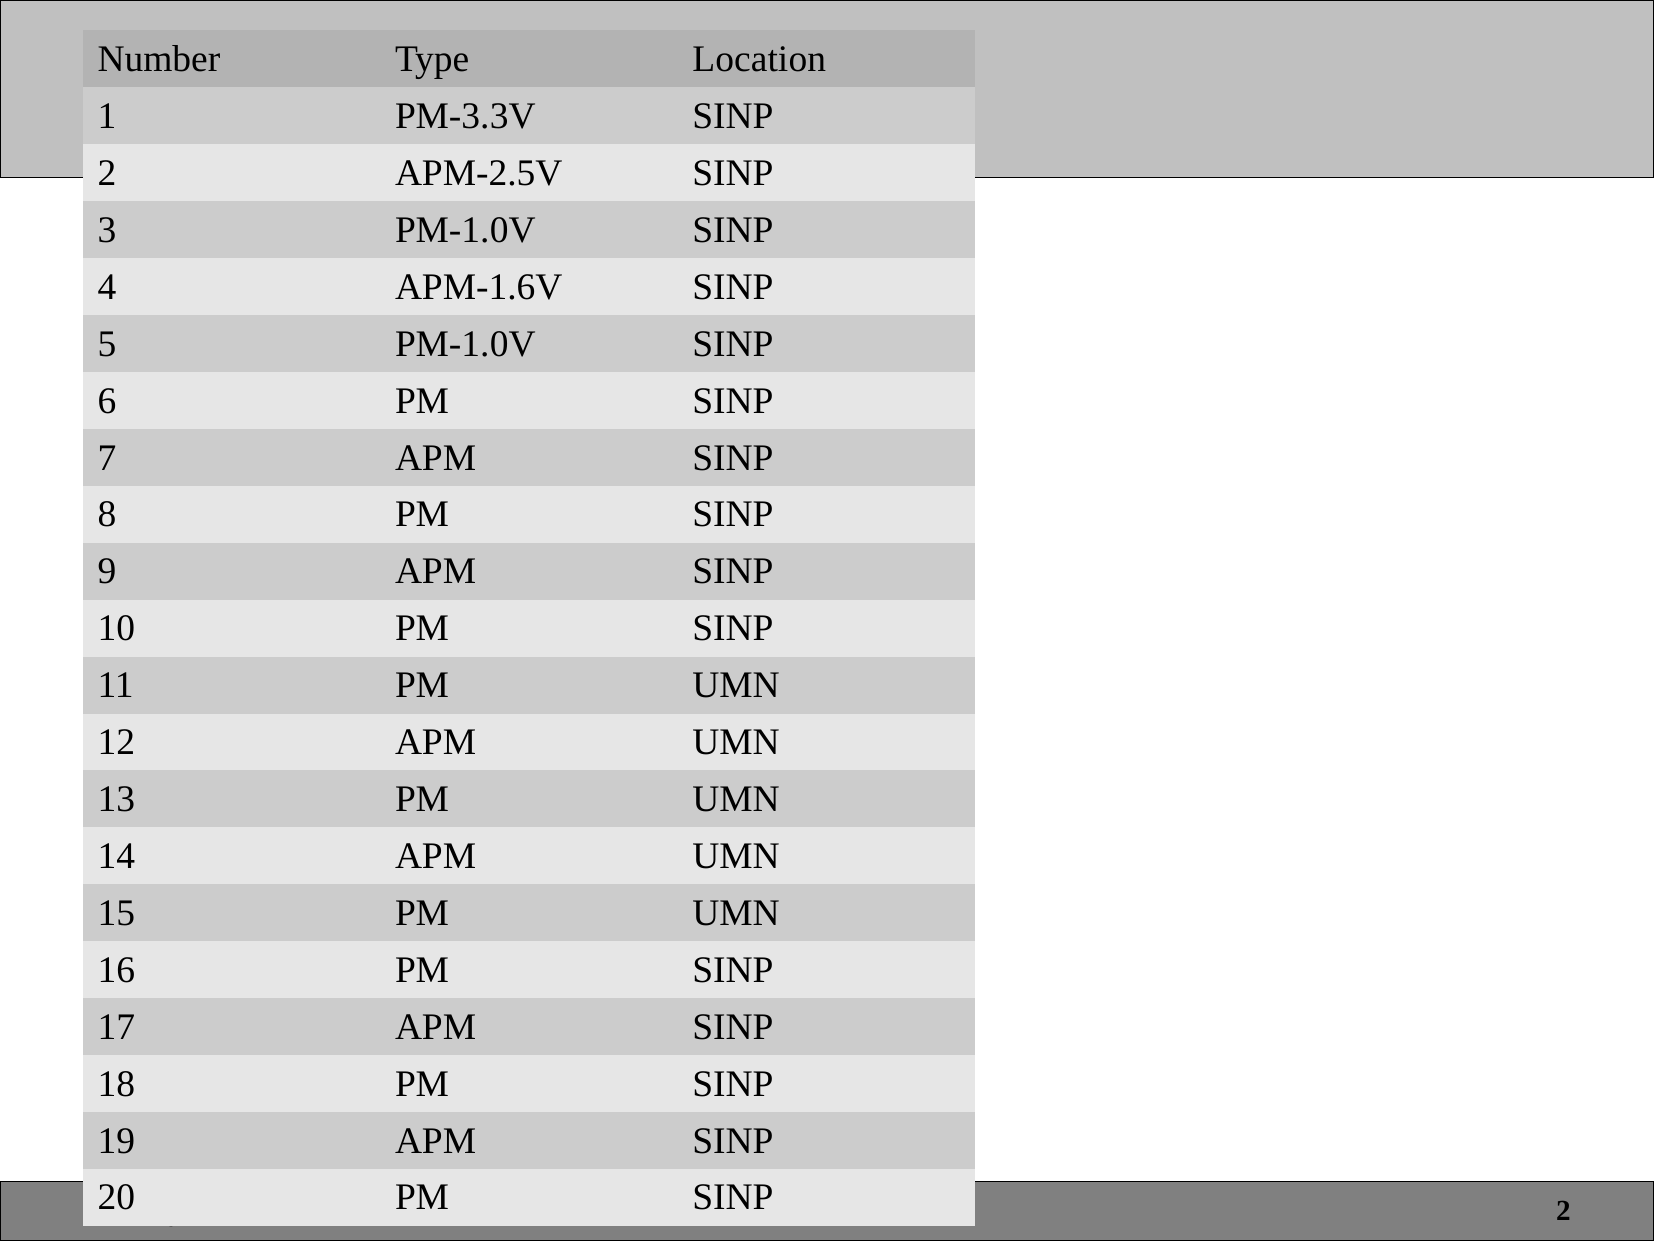

| Number | Type | Location |
| --- | --- | --- |
| 1 | PM-3.3V | SINP |
| 2 | APM-2.5V | SINP |
| 3 | PM-1.0V | SINP |
| 4 | APM-1.6V | SINP |
| 5 | PM-1.0V | SINP |
| 6 | PM | SINP |
| 7 | APM | SINP |
| 8 | PM | SINP |
| 9 | APM | SINP |
| 10 | PM | SINP |
| 11 | PM | UMN |
| 12 | APM | UMN |
| 13 | PM | UMN |
| 14 | APM | UMN |
| 15 | PM | UMN |
| 16 | PM | SINP |
| 17 | APM | SINP |
| 18 | PM | SINP |
| 19 | APM | SINP |
| 20 | PM | SINP |
2